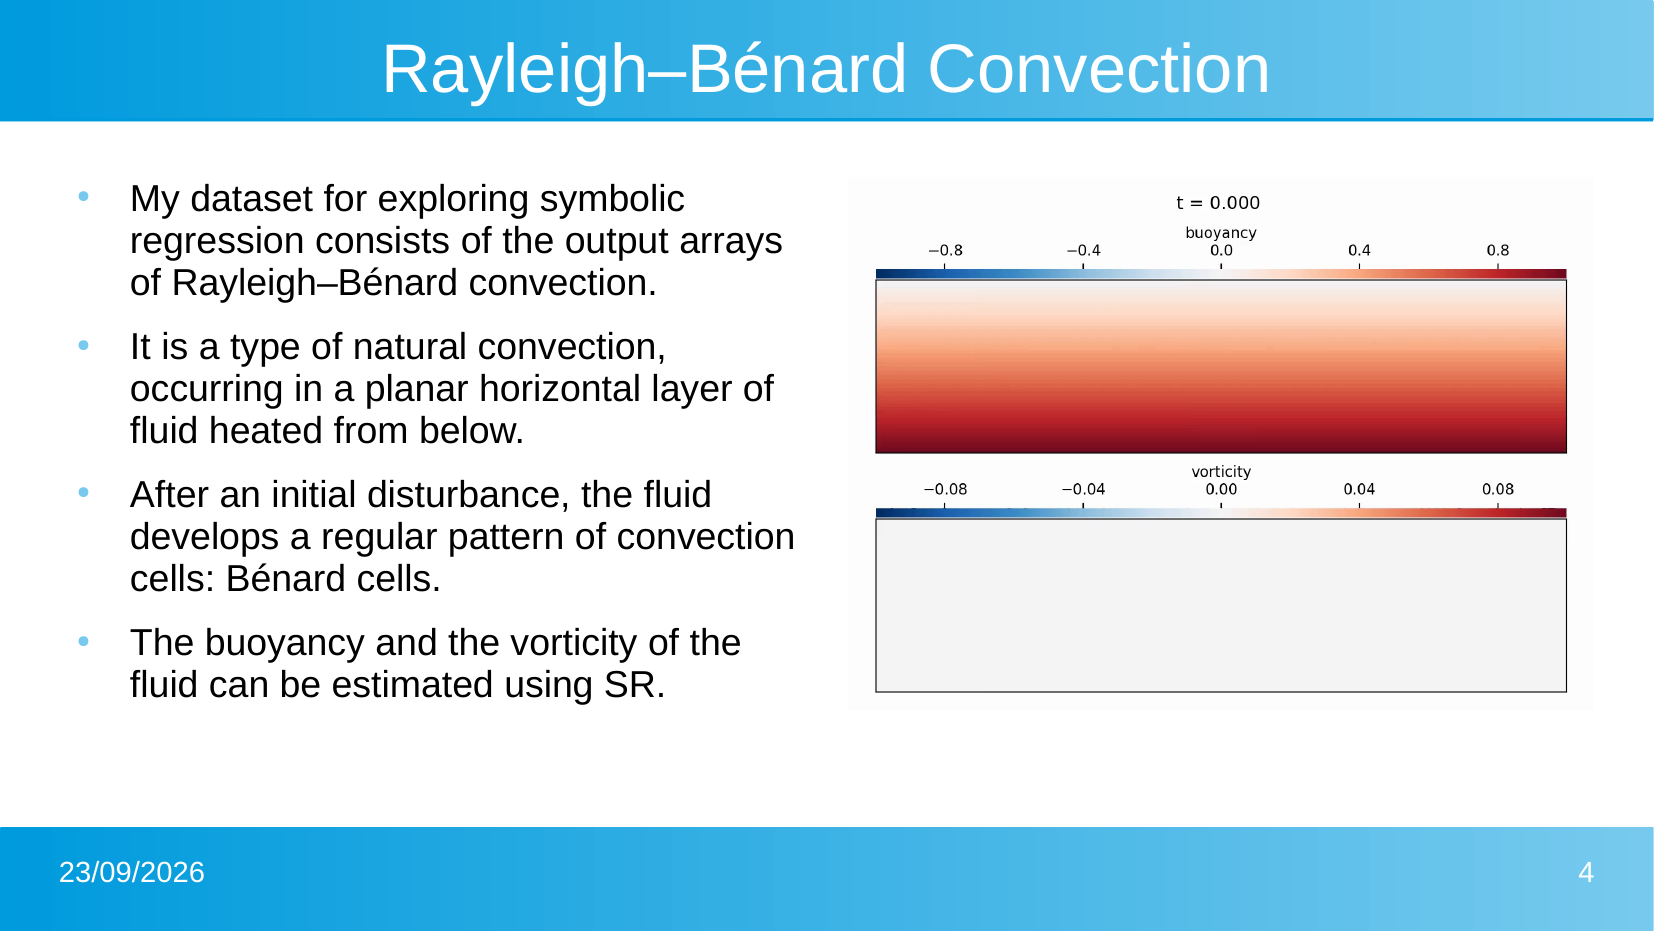

# Rayleigh–Bénard Convection
My dataset for exploring symbolic regression consists of the output arrays of Rayleigh–Bénard convection.
It is a type of natural convection, occurring in a planar horizontal layer of fluid heated from below.
After an initial disturbance, the fluid develops a regular pattern of convection cells: Bénard cells.
The buoyancy and the vorticity of the fluid can be estimated using SR.
4